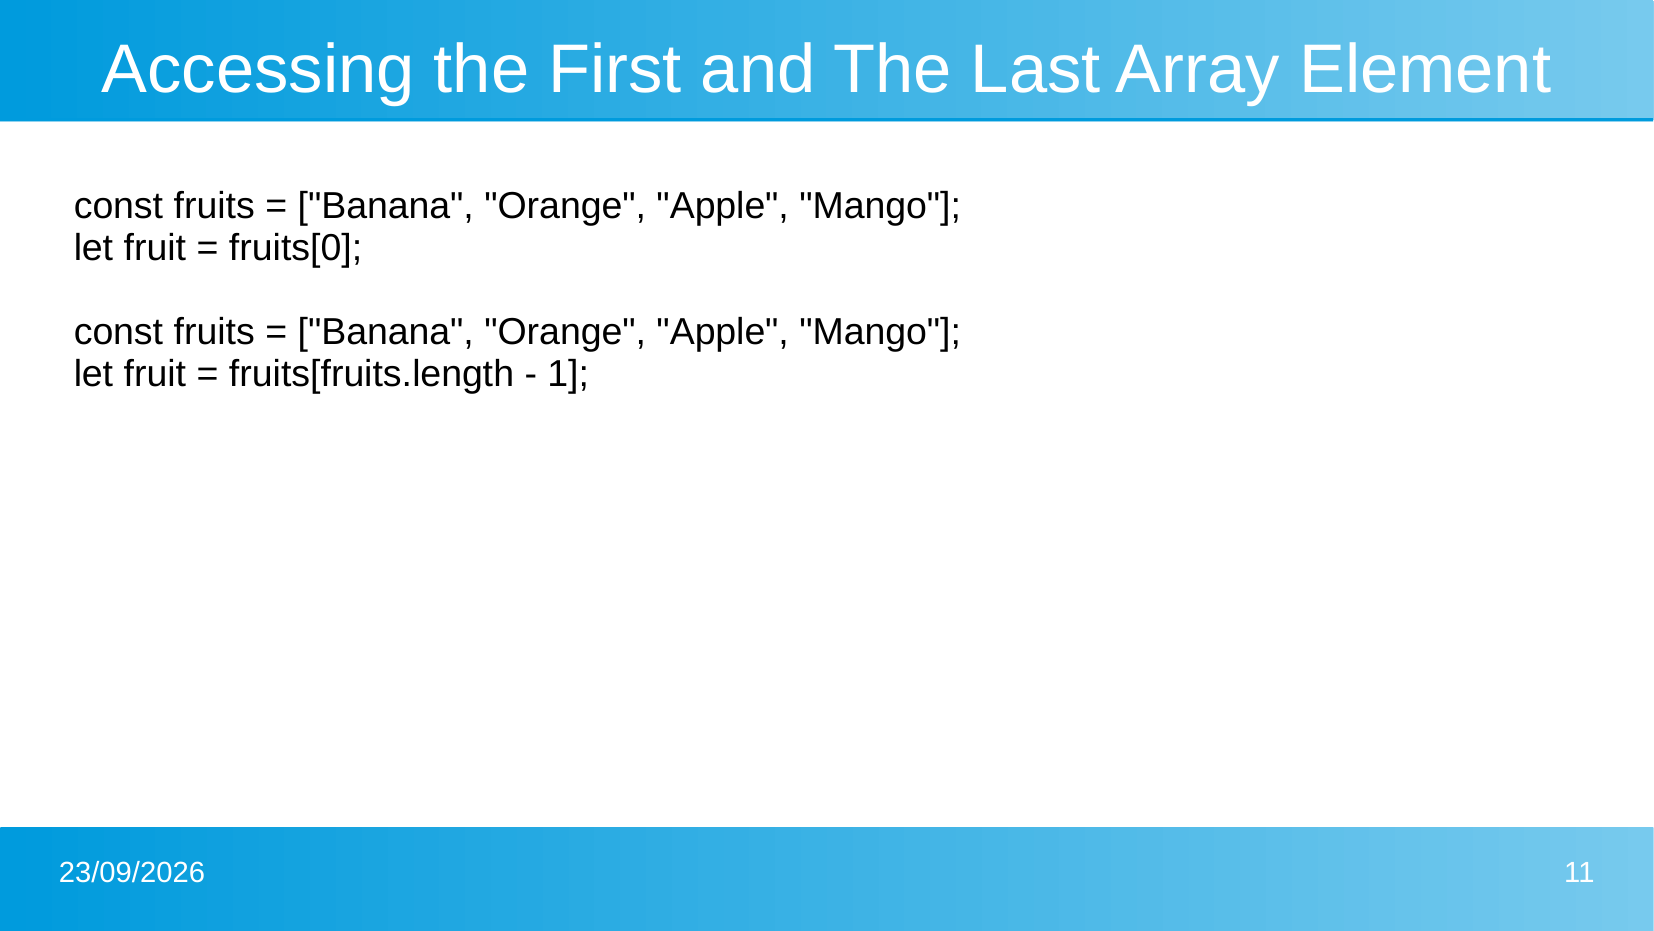

# Accessing the First and The Last Array Element
const fruits = ["Banana", "Orange", "Apple", "Mango"];
let fruit = fruits[0];
const fruits = ["Banana", "Orange", "Apple", "Mango"];
let fruit = fruits[fruits.length - 1];
11